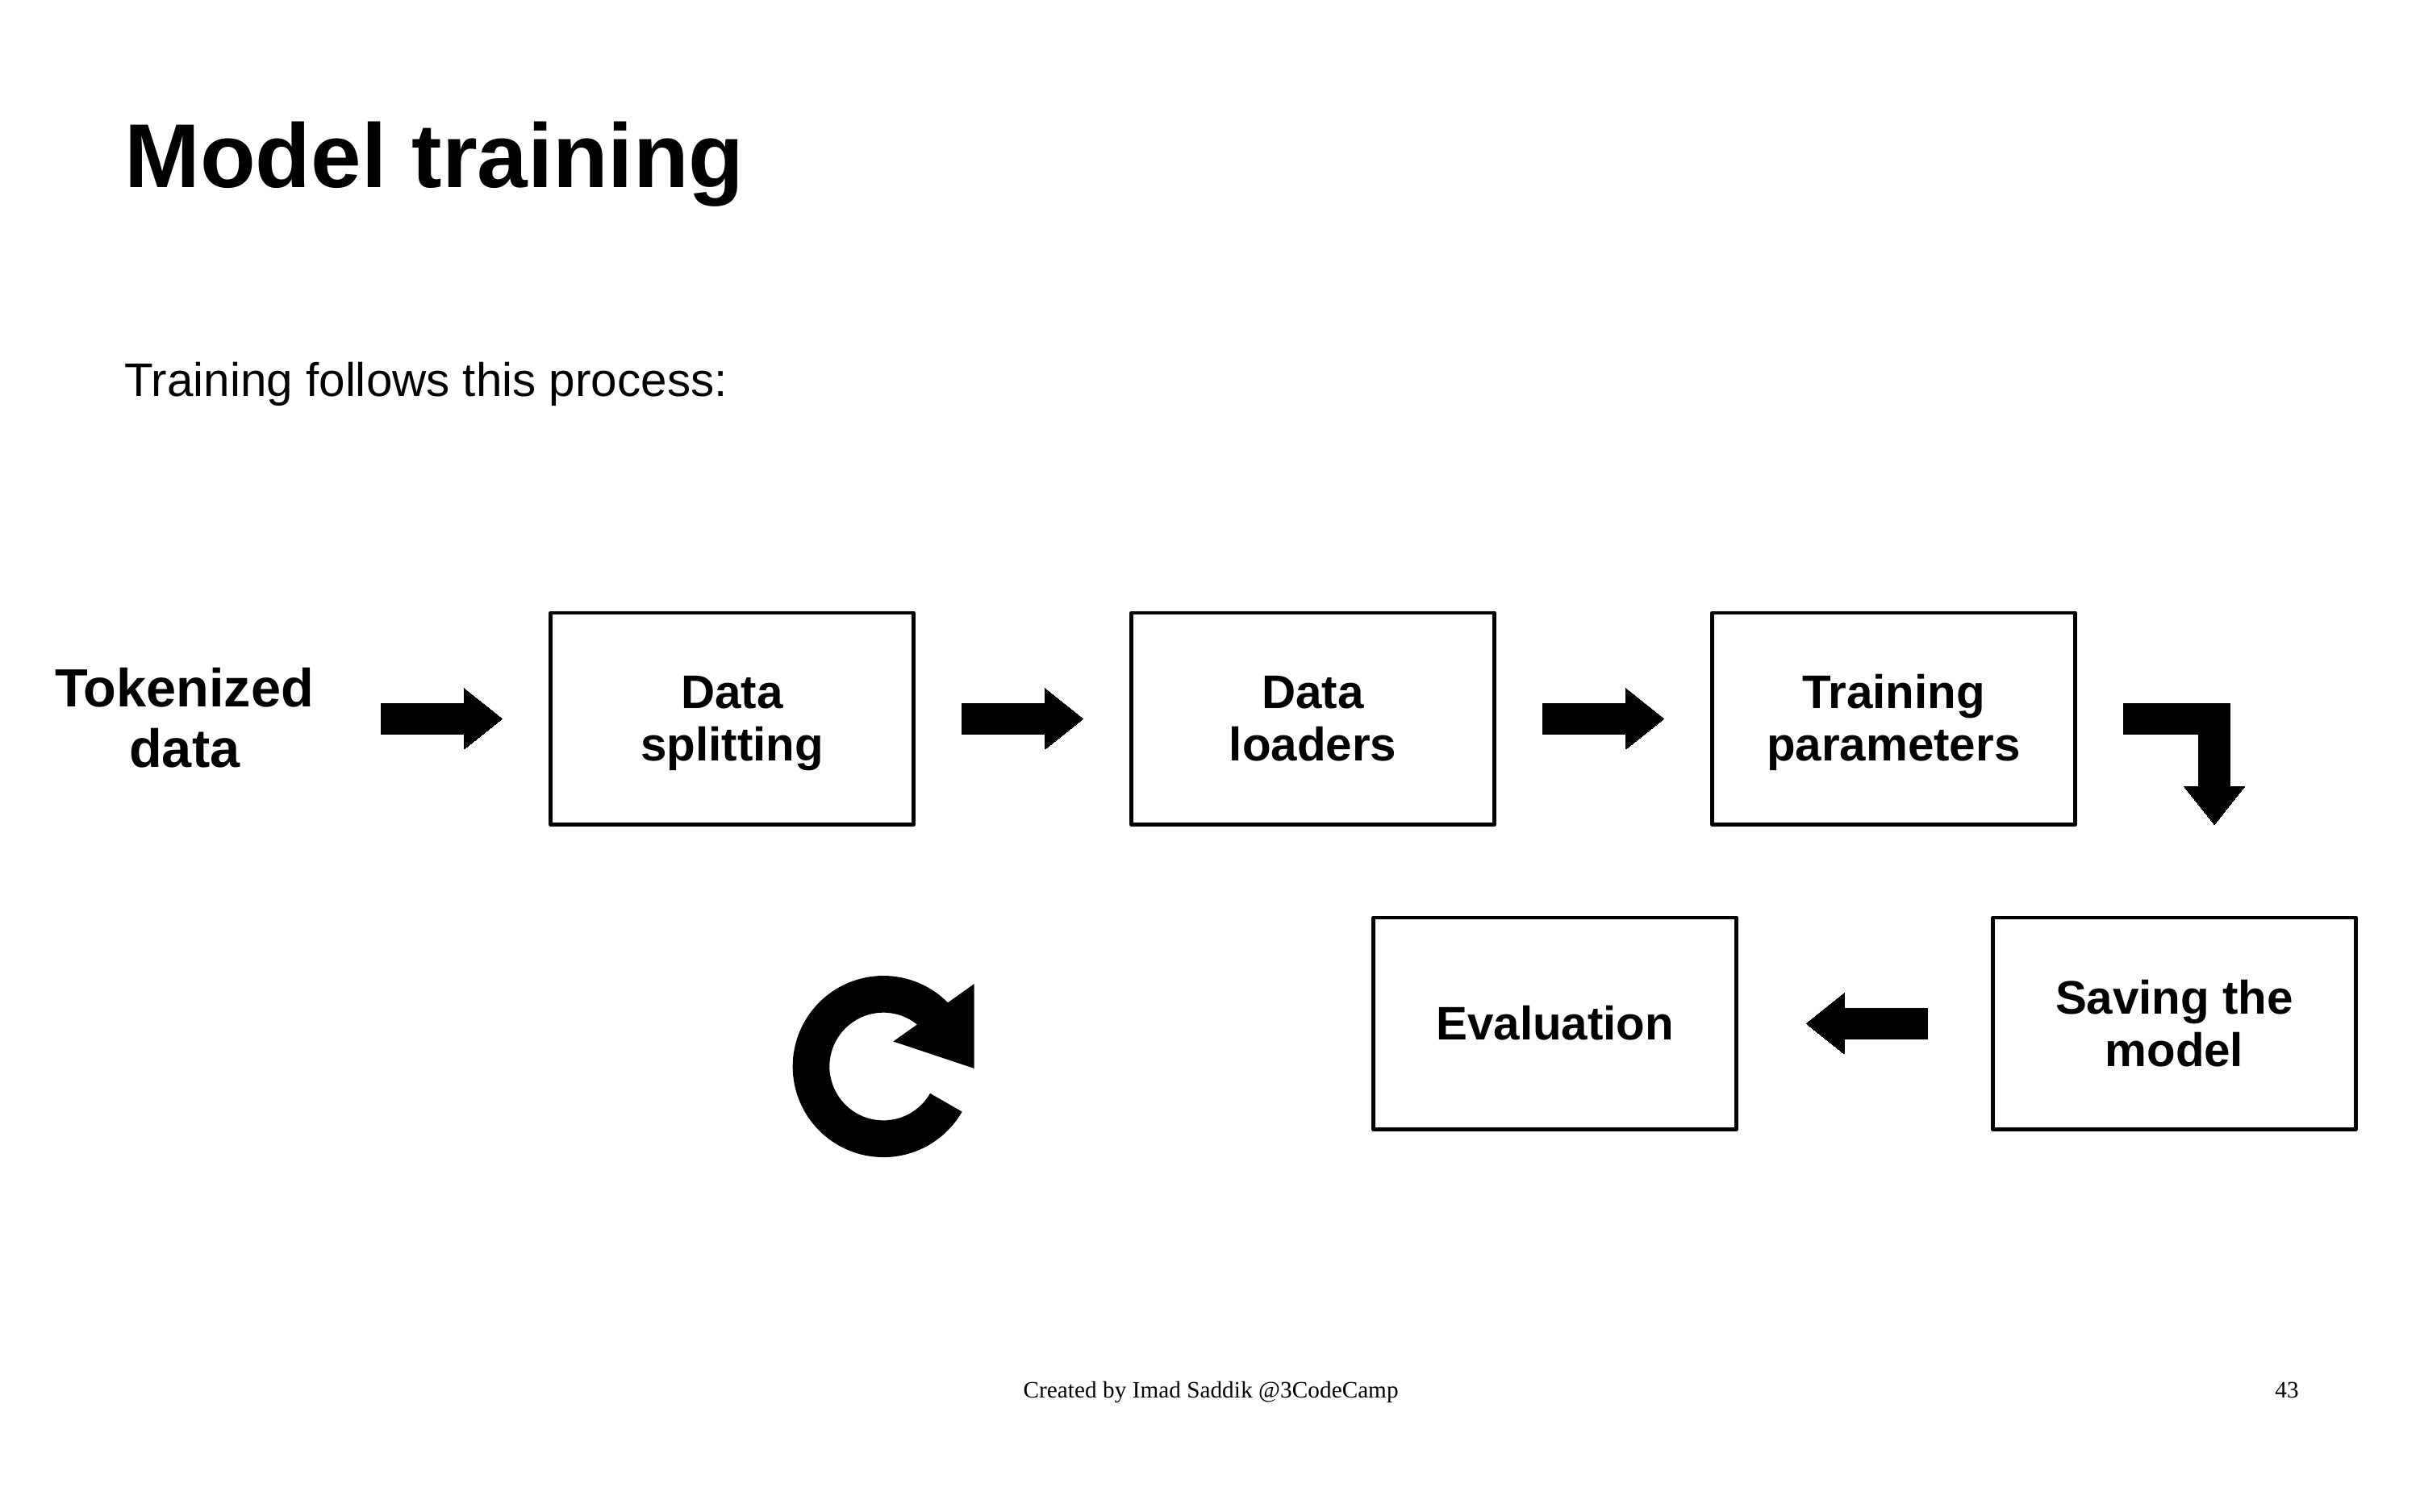

Model training
Training follows this process:
Data splitting
Data loaders
Training parameters
Tokenized
data
Evaluation
Saving the model
Created by Imad Saddik @3CodeCamp
43